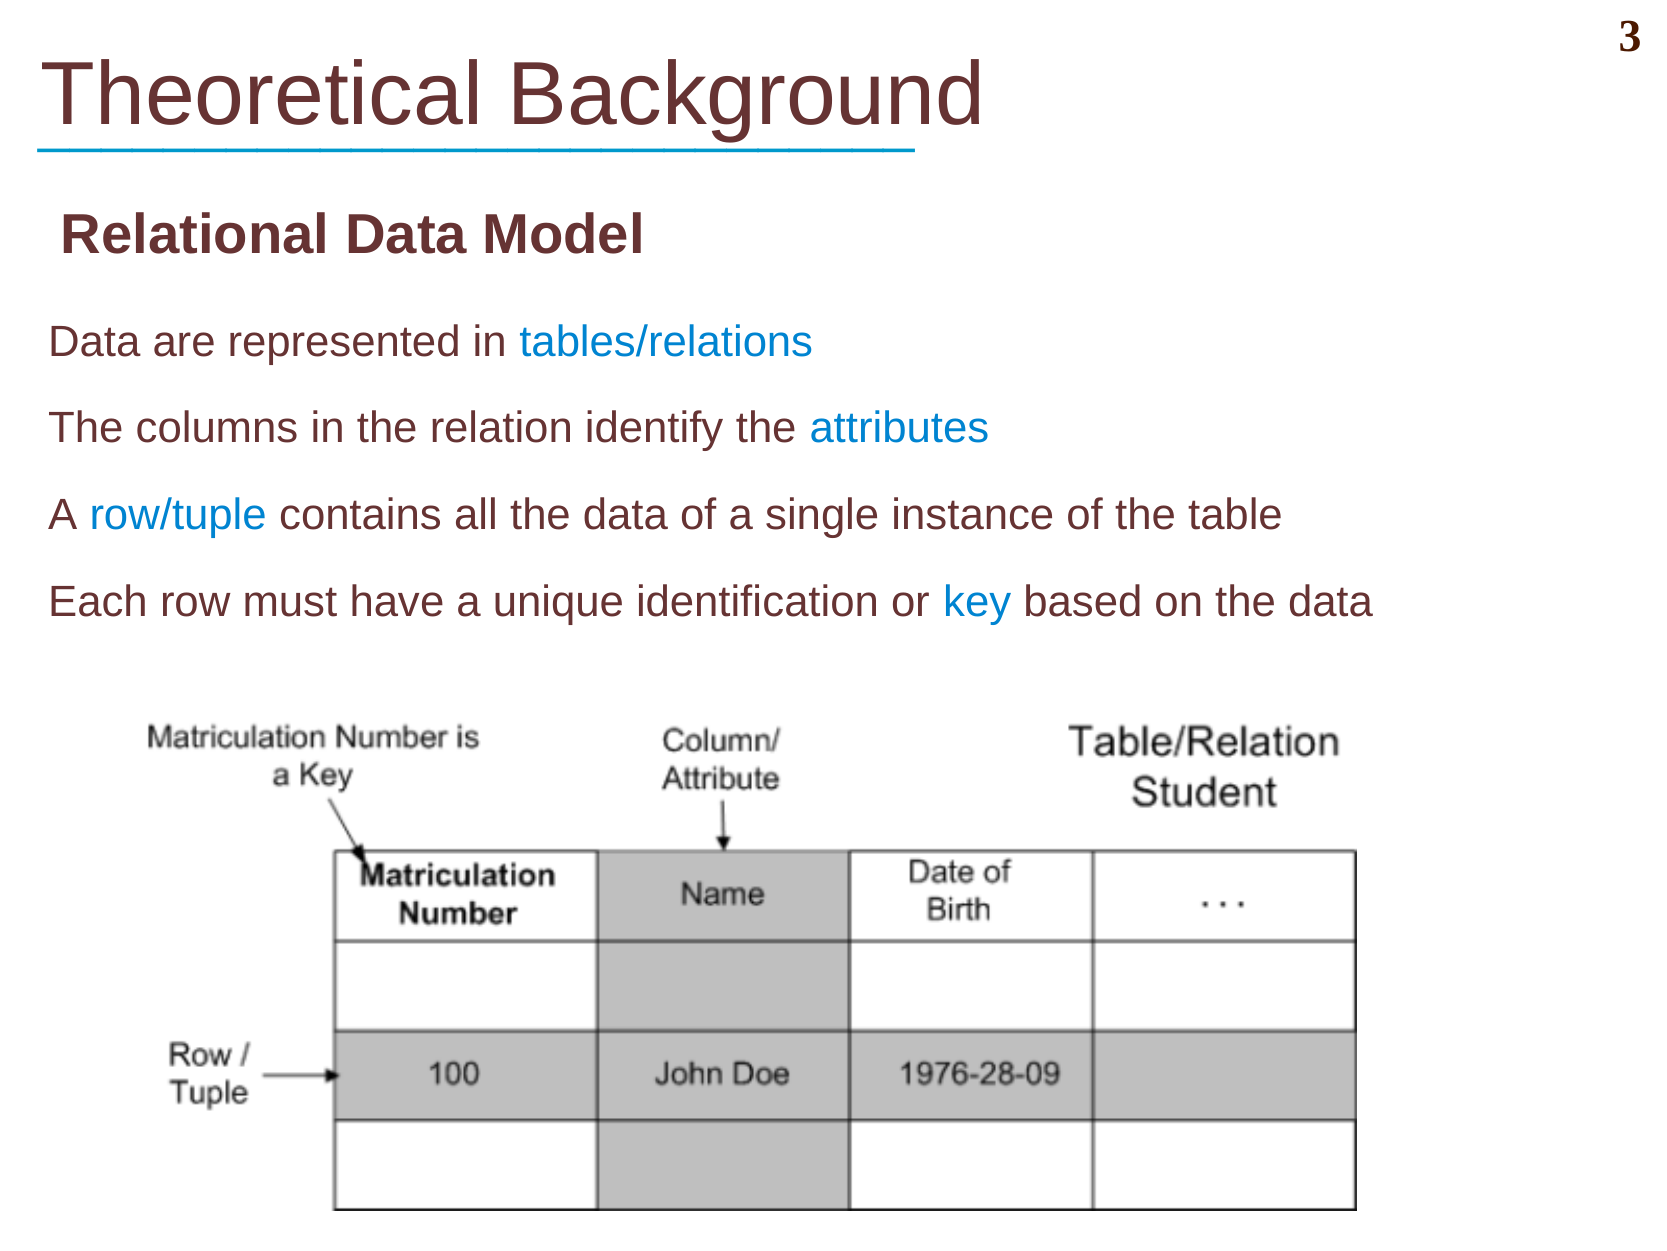

3
# Theoretical Background
____________________________
 Relational Data Model
Data are represented in tables/relations
The columns in the relation identify the attributes
A row/tuple contains all the data of a single instance of the table
Each row must have a unique identification or key based on the data